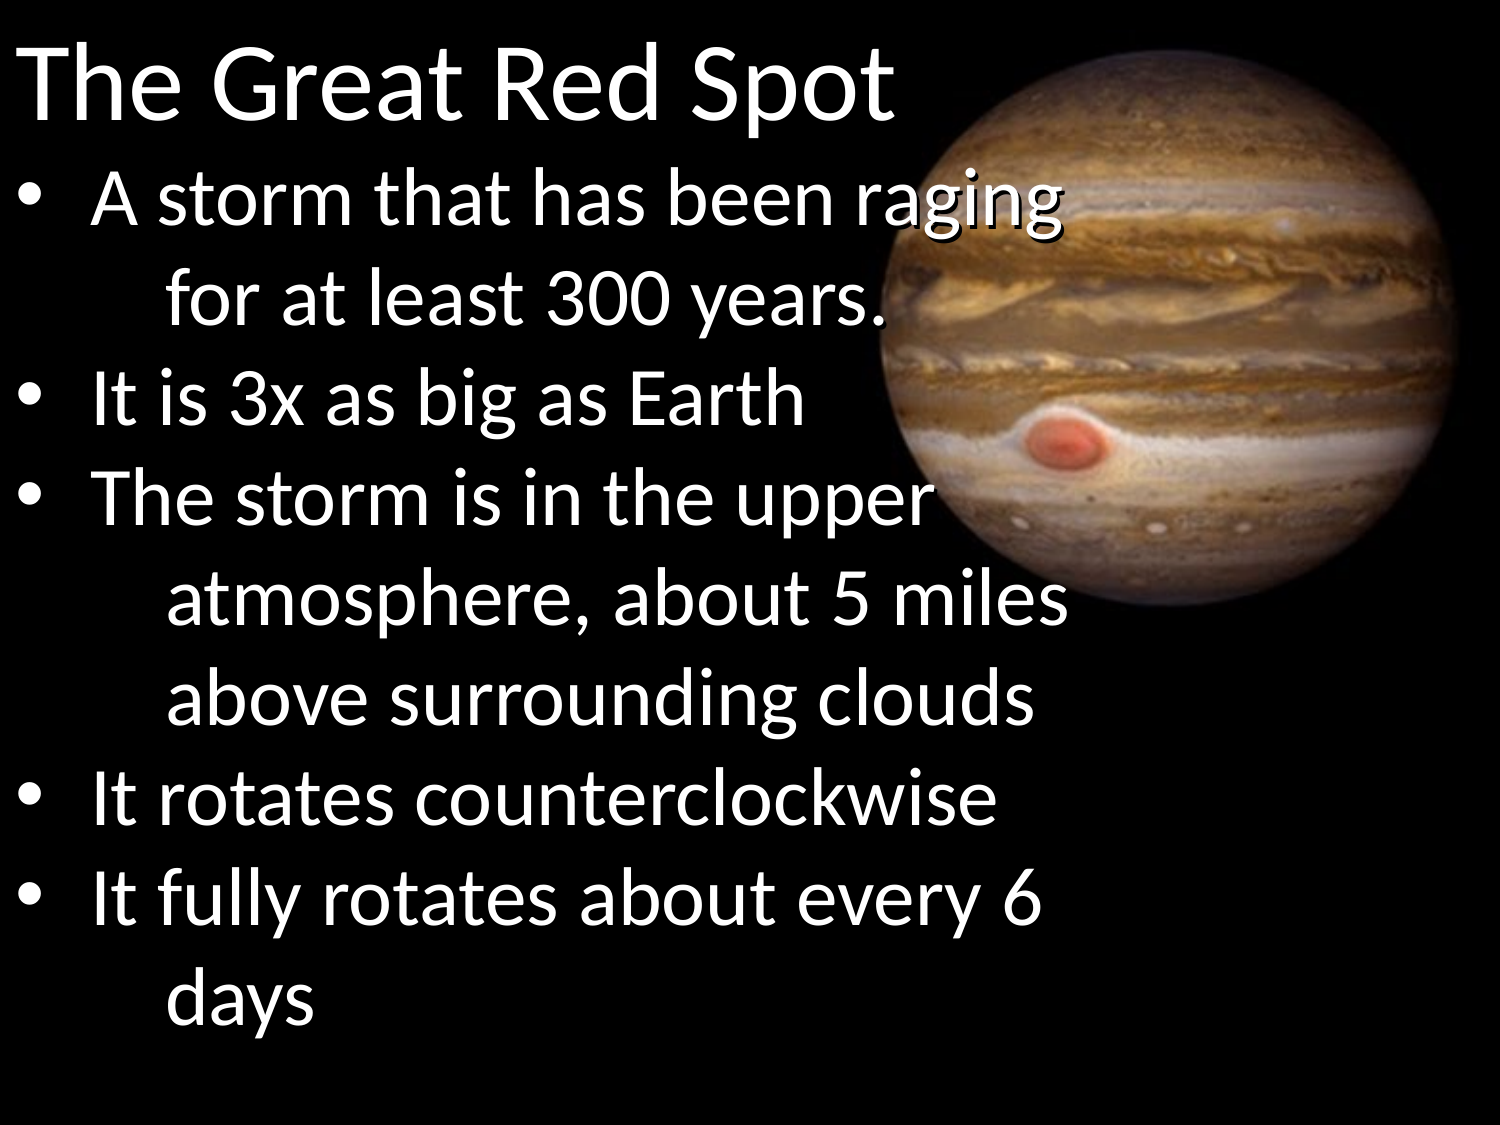

The Great Red Spot
A storm that has been raging for at least 300 years.
It is 3x as big as Earth
The storm is in the upper atmosphere, about 5 miles above surrounding clouds
It rotates counterclockwise
It fully rotates about every 6 days